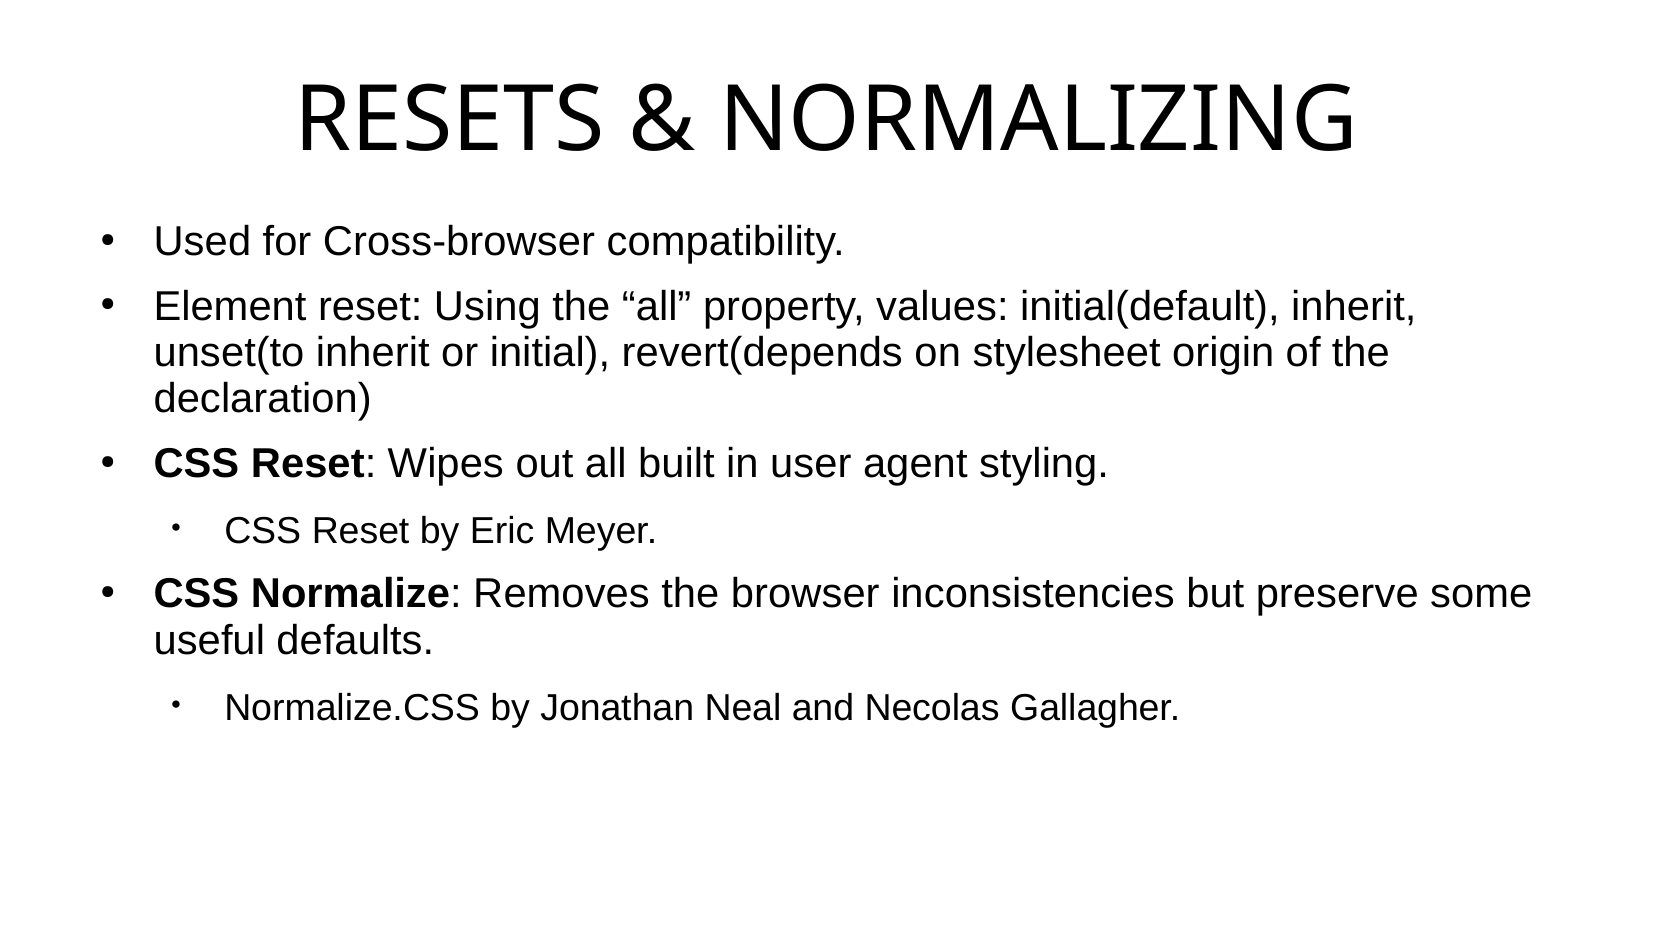

# RESETS & NORMALIZING
Used for Cross-browser compatibility.
Element reset: Using the “all” property, values: initial(default), inherit, unset(to inherit or initial), revert(depends on stylesheet origin of the declaration)
CSS Reset: Wipes out all built in user agent styling.
CSS Reset by Eric Meyer.
CSS Normalize: Removes the browser inconsistencies but preserve some useful defaults.
Normalize.CSS by Jonathan Neal and Necolas Gallagher.